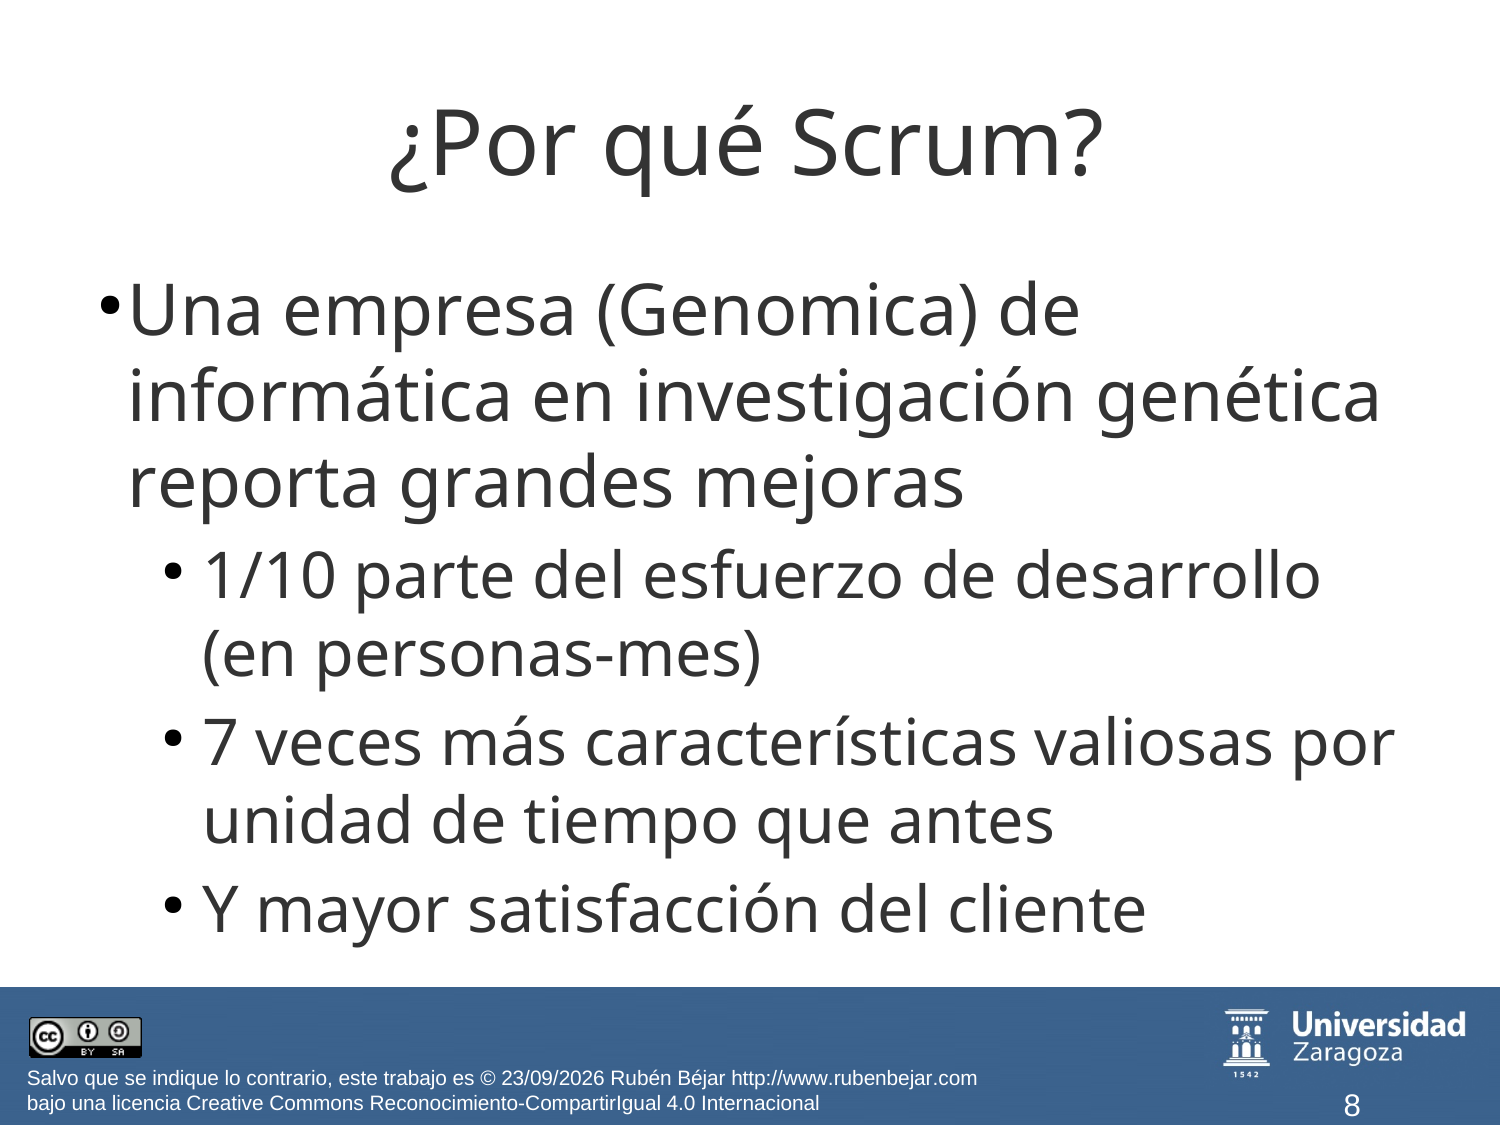

# ¿Por qué Scrum?
Una empresa (Genomica) de informática en investigación genética reporta grandes mejoras
1/10 parte del esfuerzo de desarrollo (en personas-mes)
7 veces más características valiosas por unidad de tiempo que antes
Y mayor satisfacción del cliente